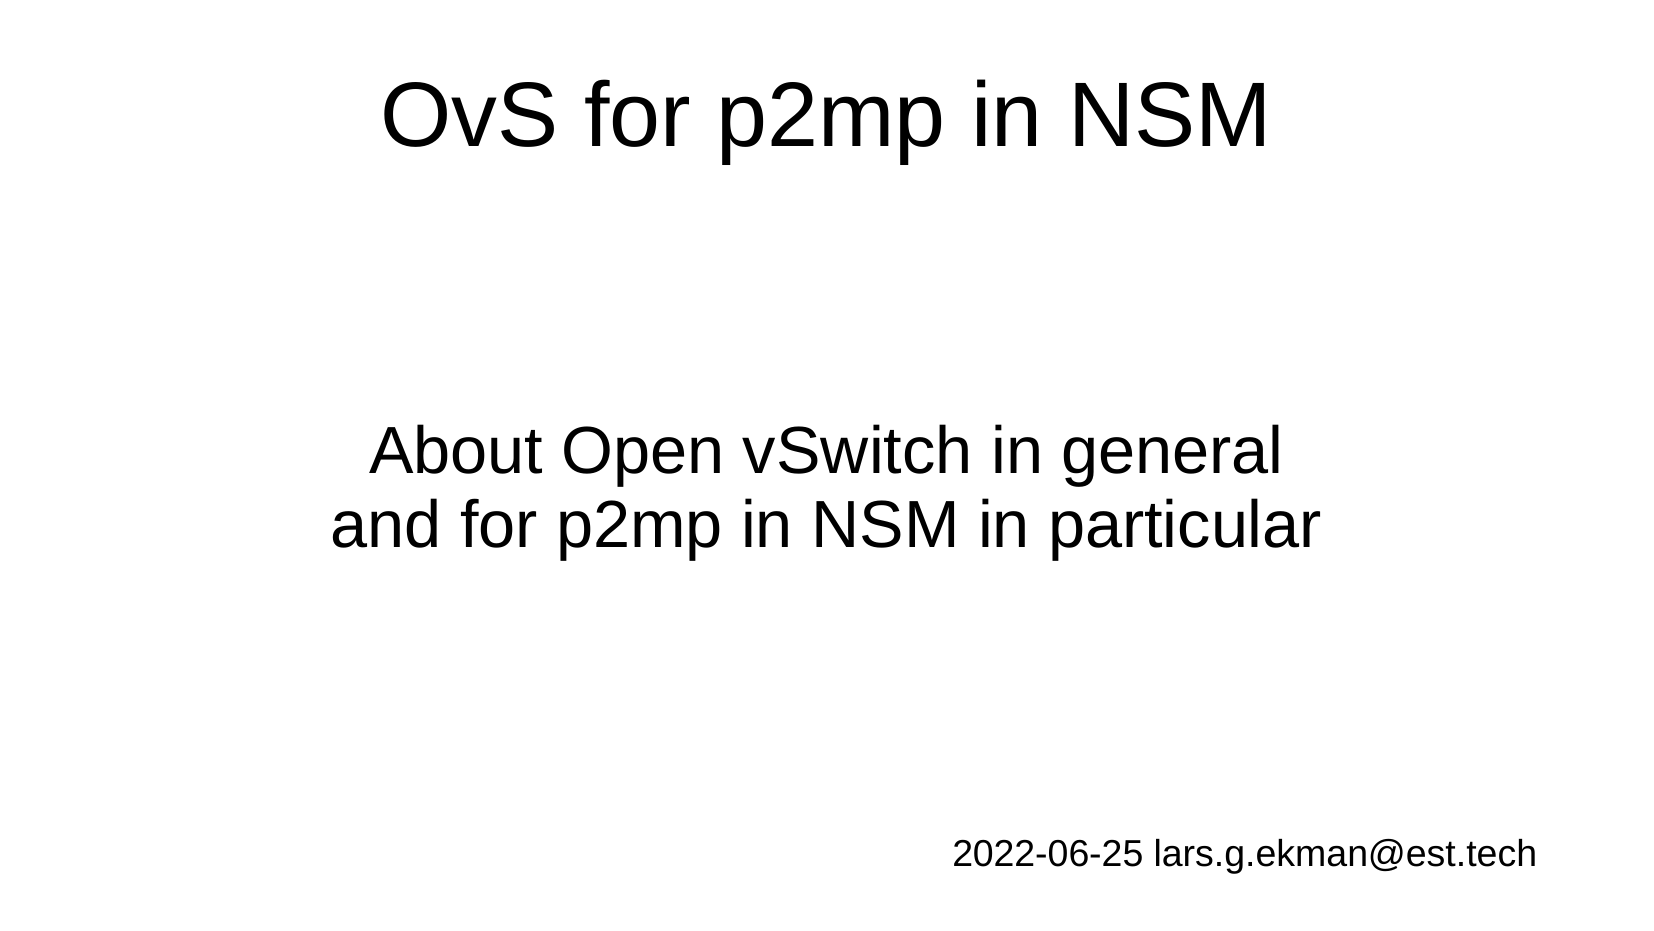

# OvS for p2mp in NSM
About Open vSwitch in general
and for p2mp in NSM in particular
2022-06-25 lars.g.ekman@est.tech